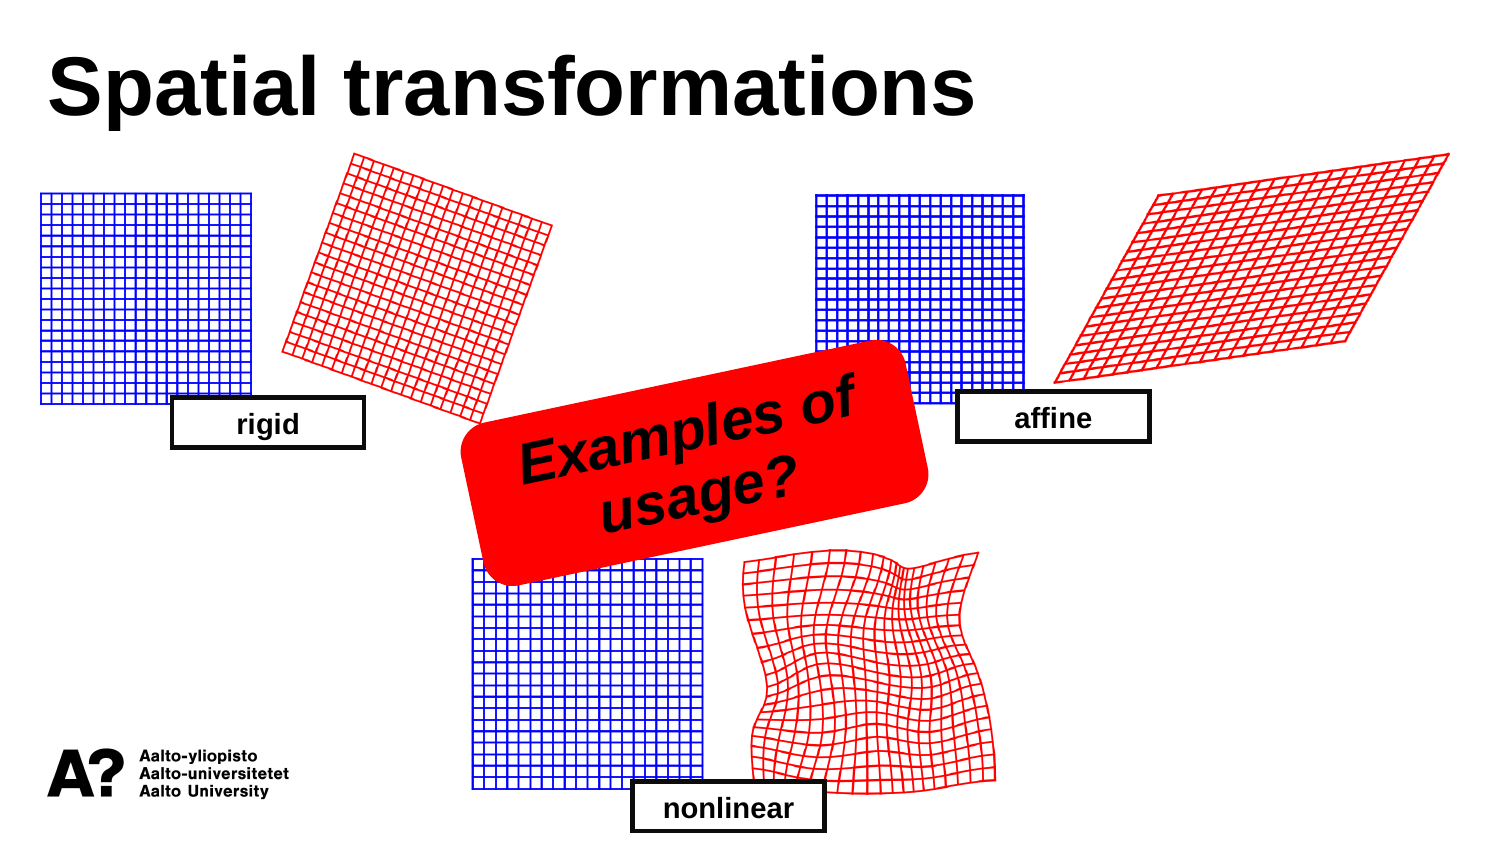

# Spatial transformations
Examples of usage?
affine
rigid
nonlinear